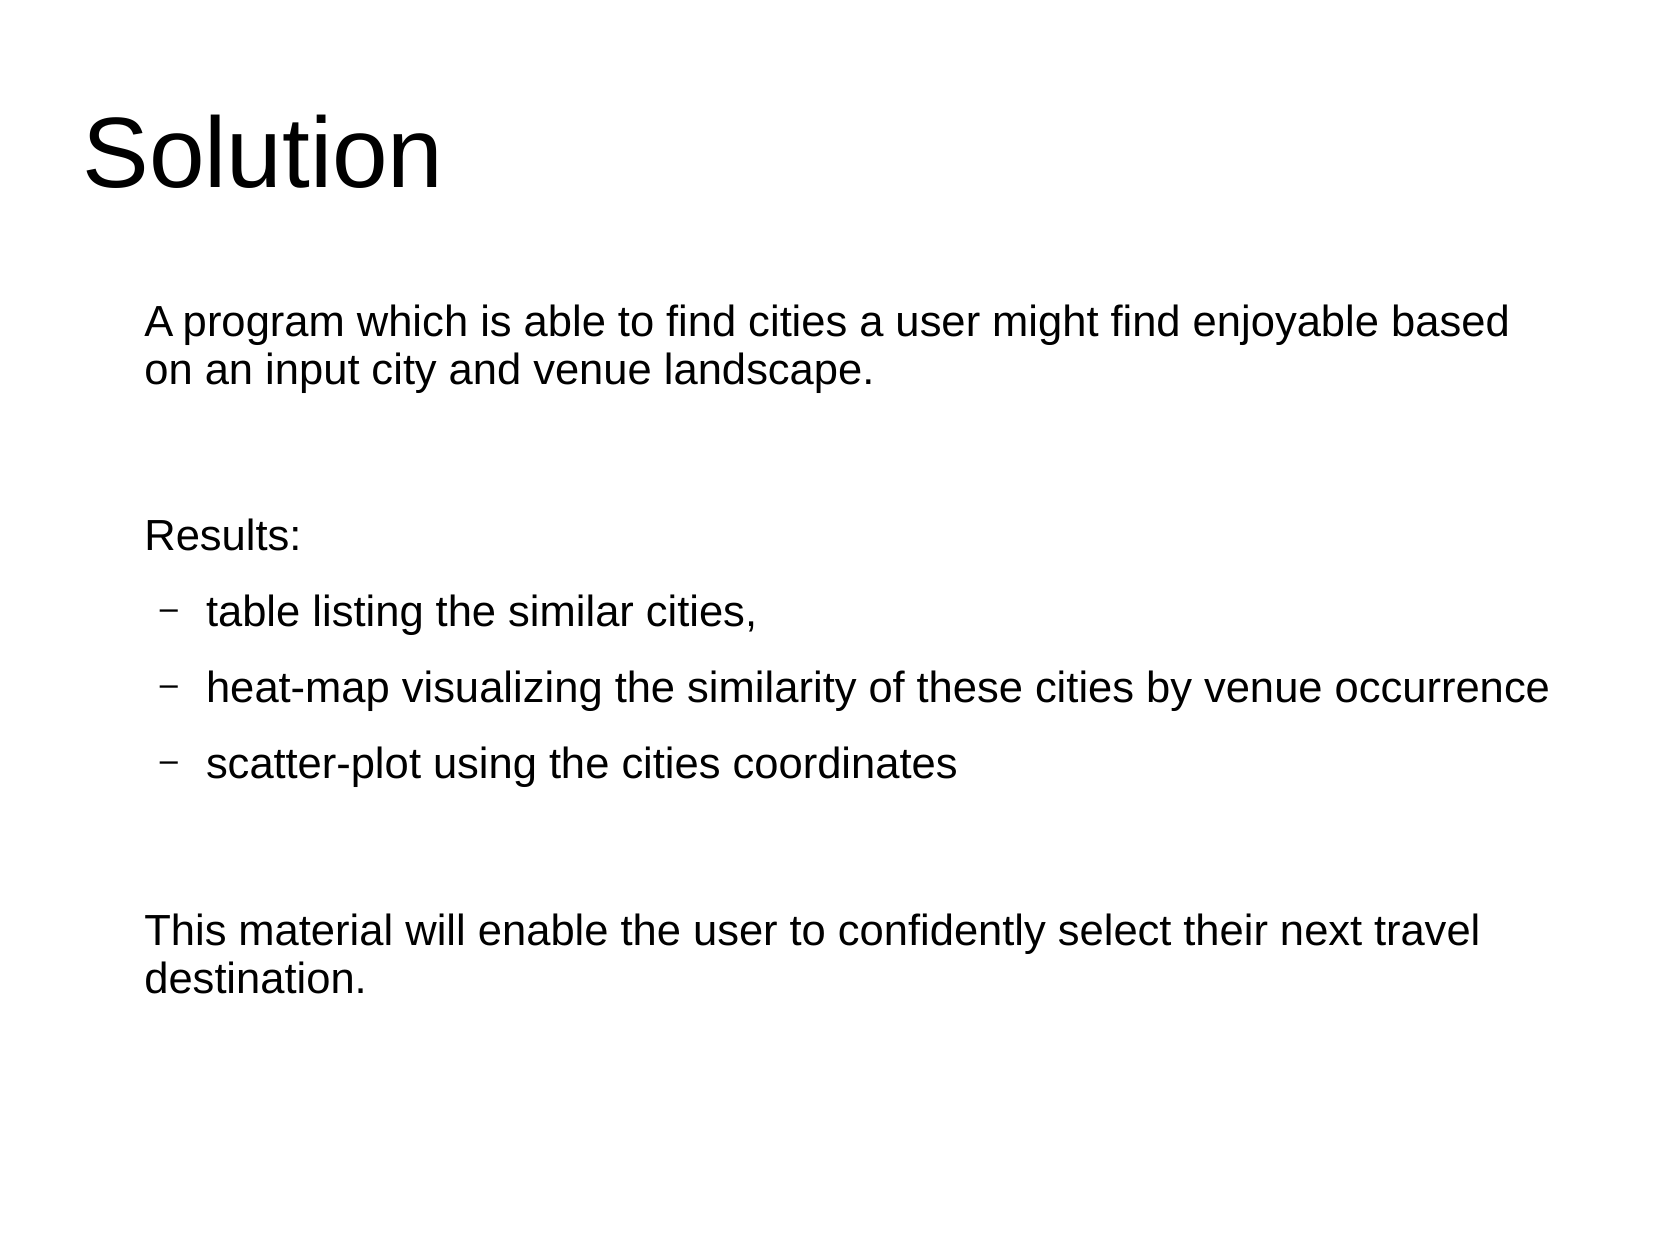

# Solution
A program which is able to find cities a user might find enjoyable based on an input city and venue landscape.
Results:
table listing the similar cities,
heat-map visualizing the similarity of these cities by venue occurrence
scatter-plot using the cities coordinates
This material will enable the user to confidently select their next travel destination.